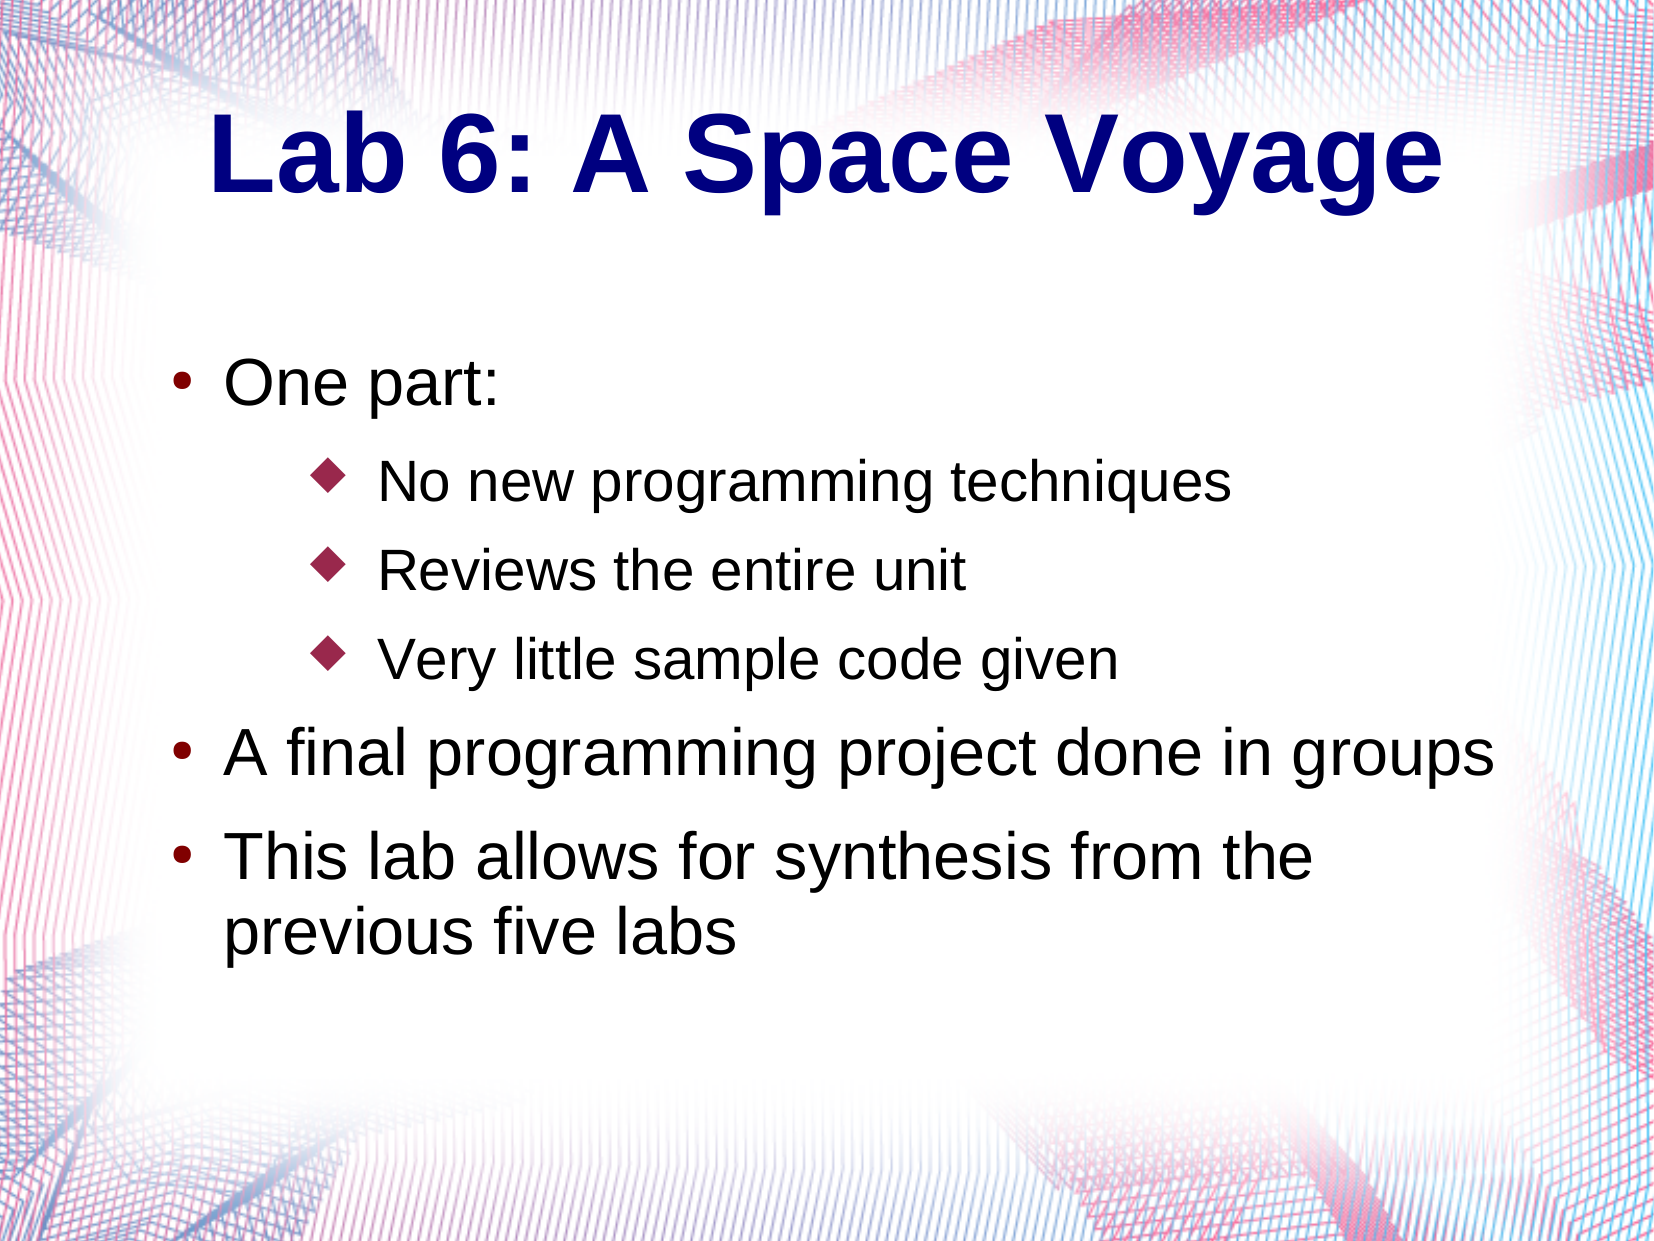

# Lab 6: A Space Voyage
One part:
No new programming techniques
Reviews the entire unit
Very little sample code given
A final programming project done in groups
This lab allows for synthesis from the previous five labs